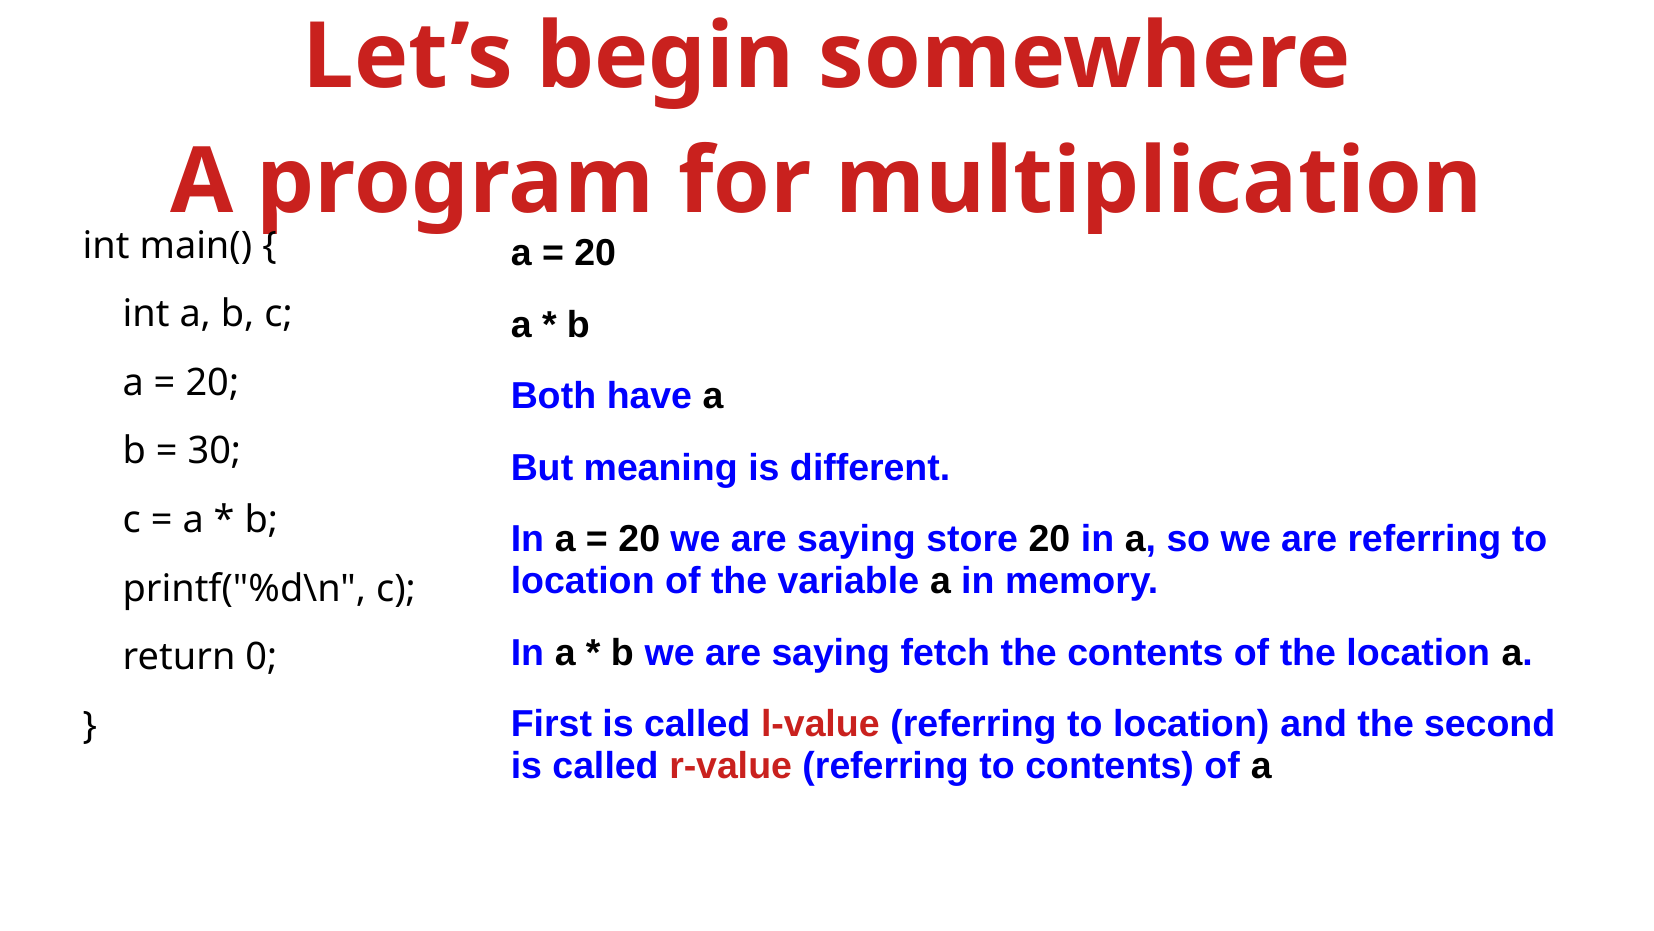

# Let’s begin somewhere A program for multiplication
int main() {
 int a, b, c;
 a = 20;
 b = 30;
 c = a * b;
 printf("%d\n", c);
 return 0;
}
a = 20
a * b
Both have a
But meaning is different.
In a = 20 we are saying store 20 in a, so we are referring to location of the variable a in memory.
In a * b we are saying fetch the contents of the location a.
First is called l-value (referring to location) and the second is called r-value (referring to contents) of a